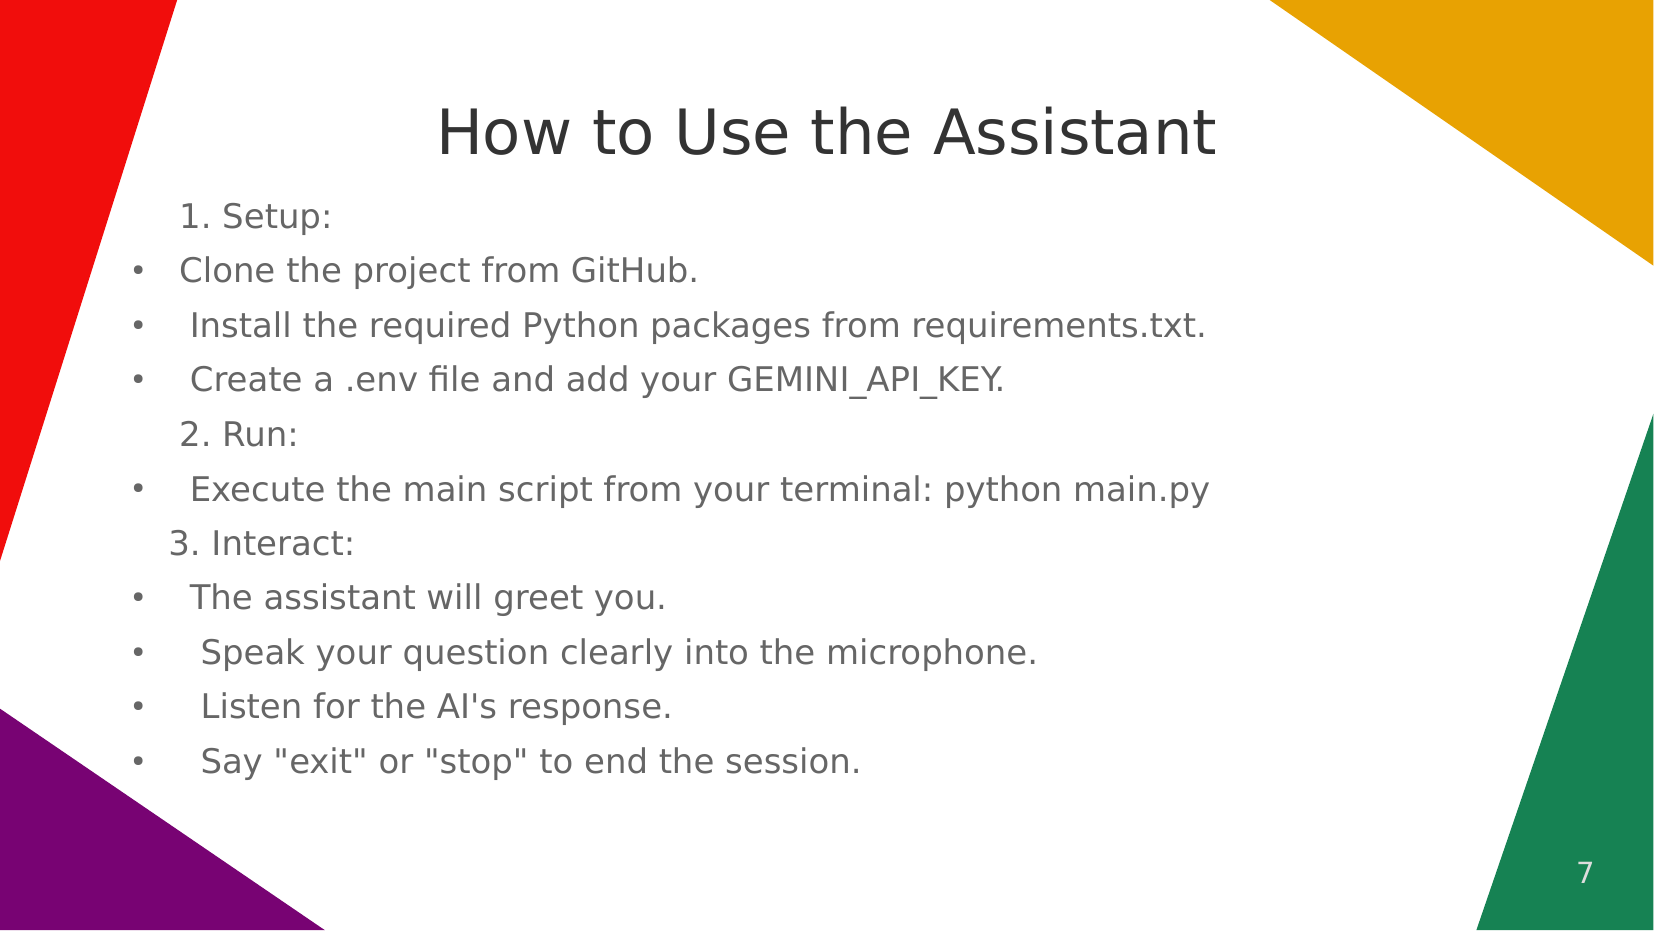

# How to Use the Assistant
 1. Setup:
 Clone the project from GitHub.
 Install the required Python packages from requirements.txt.
 Create a .env file and add your GEMINI_API_KEY.
 2. Run:
 Execute the main script from your terminal: python main.py
3. Interact:
 The assistant will greet you.
 Speak your question clearly into the microphone.
 Listen for the AI's response.
 Say "exit" or "stop" to end the session.
7